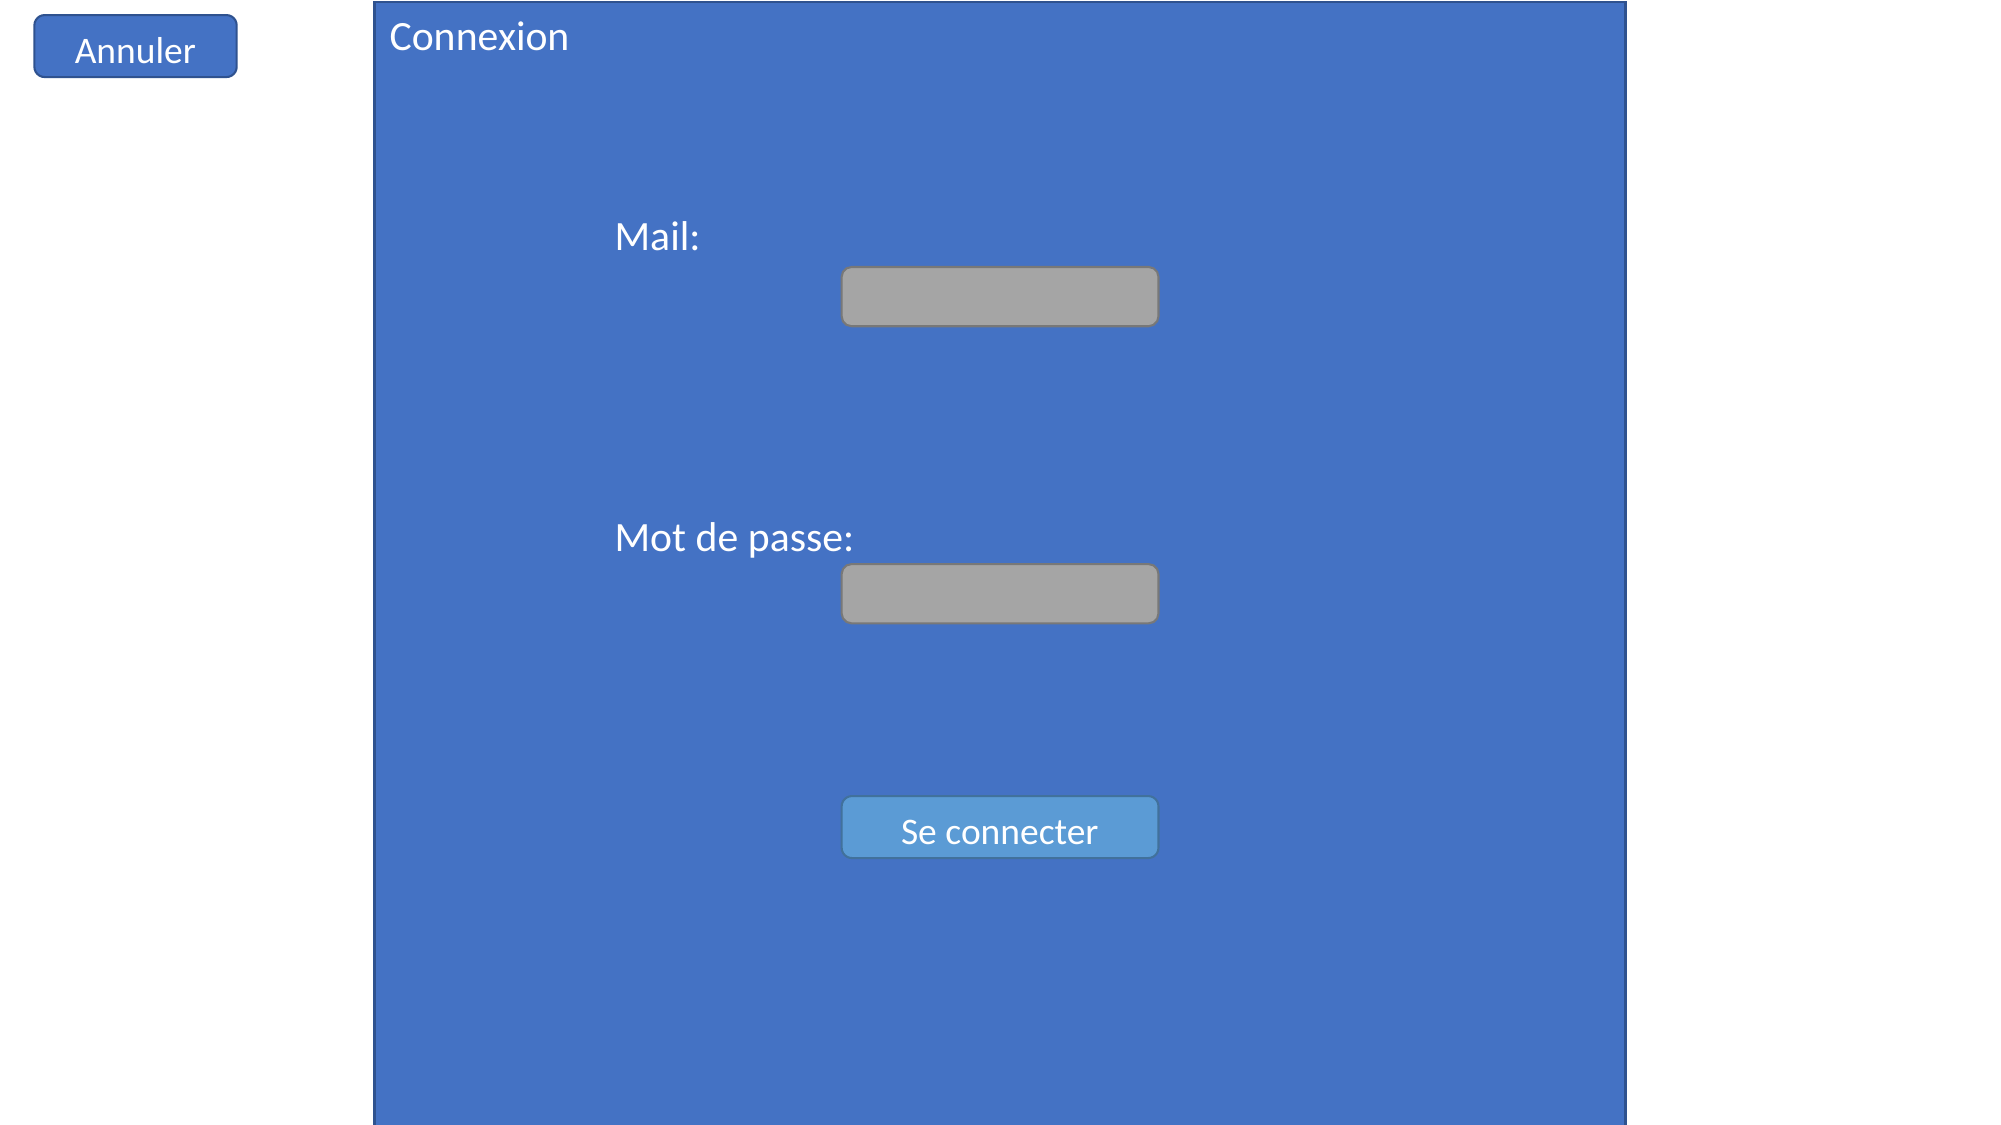

Connexion
			Mail:
			Mot de passe:
Annuler
Se connecter